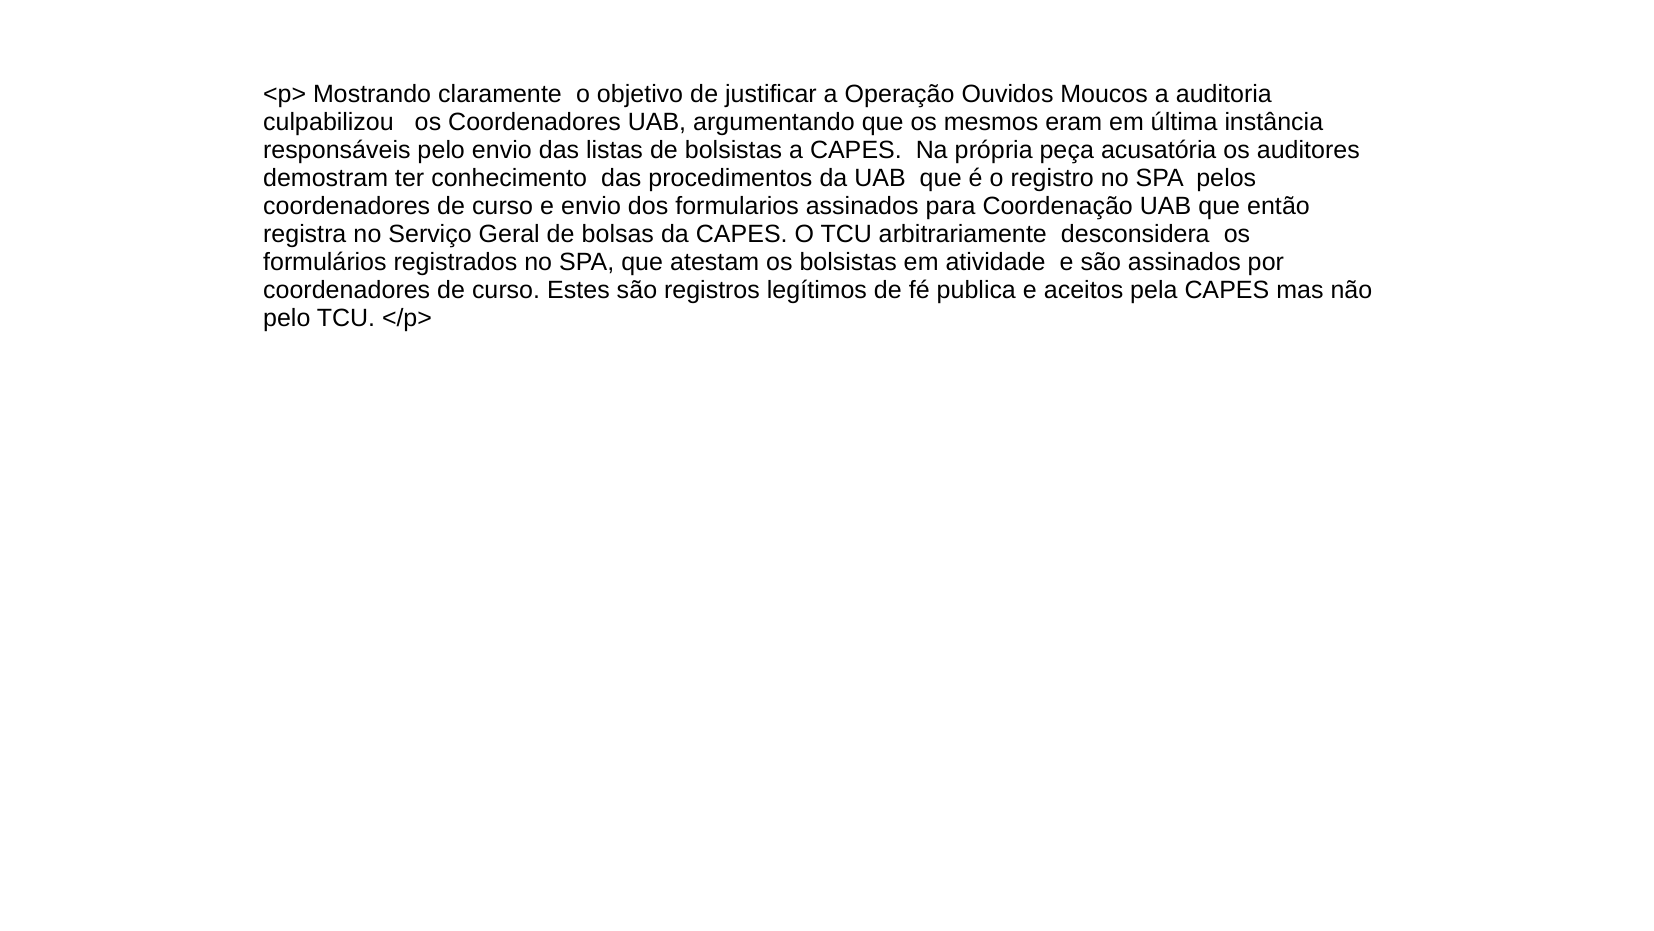

<p> Mostrando claramente o objetivo de justificar a Operação Ouvidos Moucos a auditoria culpabilizou os Coordenadores UAB, argumentando que os mesmos eram em última instância responsáveis pelo envio das listas de bolsistas a CAPES. Na própria peça acusatória os auditores demostram ter conhecimento das procedimentos da UAB que é o registro no SPA pelos coordenadores de curso e envio dos formularios assinados para Coordenação UAB que então registra no Serviço Geral de bolsas da CAPES. O TCU arbitrariamente desconsidera os formulários registrados no SPA, que atestam os bolsistas em atividade e são assinados por coordenadores de curso. Estes são registros legítimos de fé publica e aceitos pela CAPES mas não pelo TCU. </p>